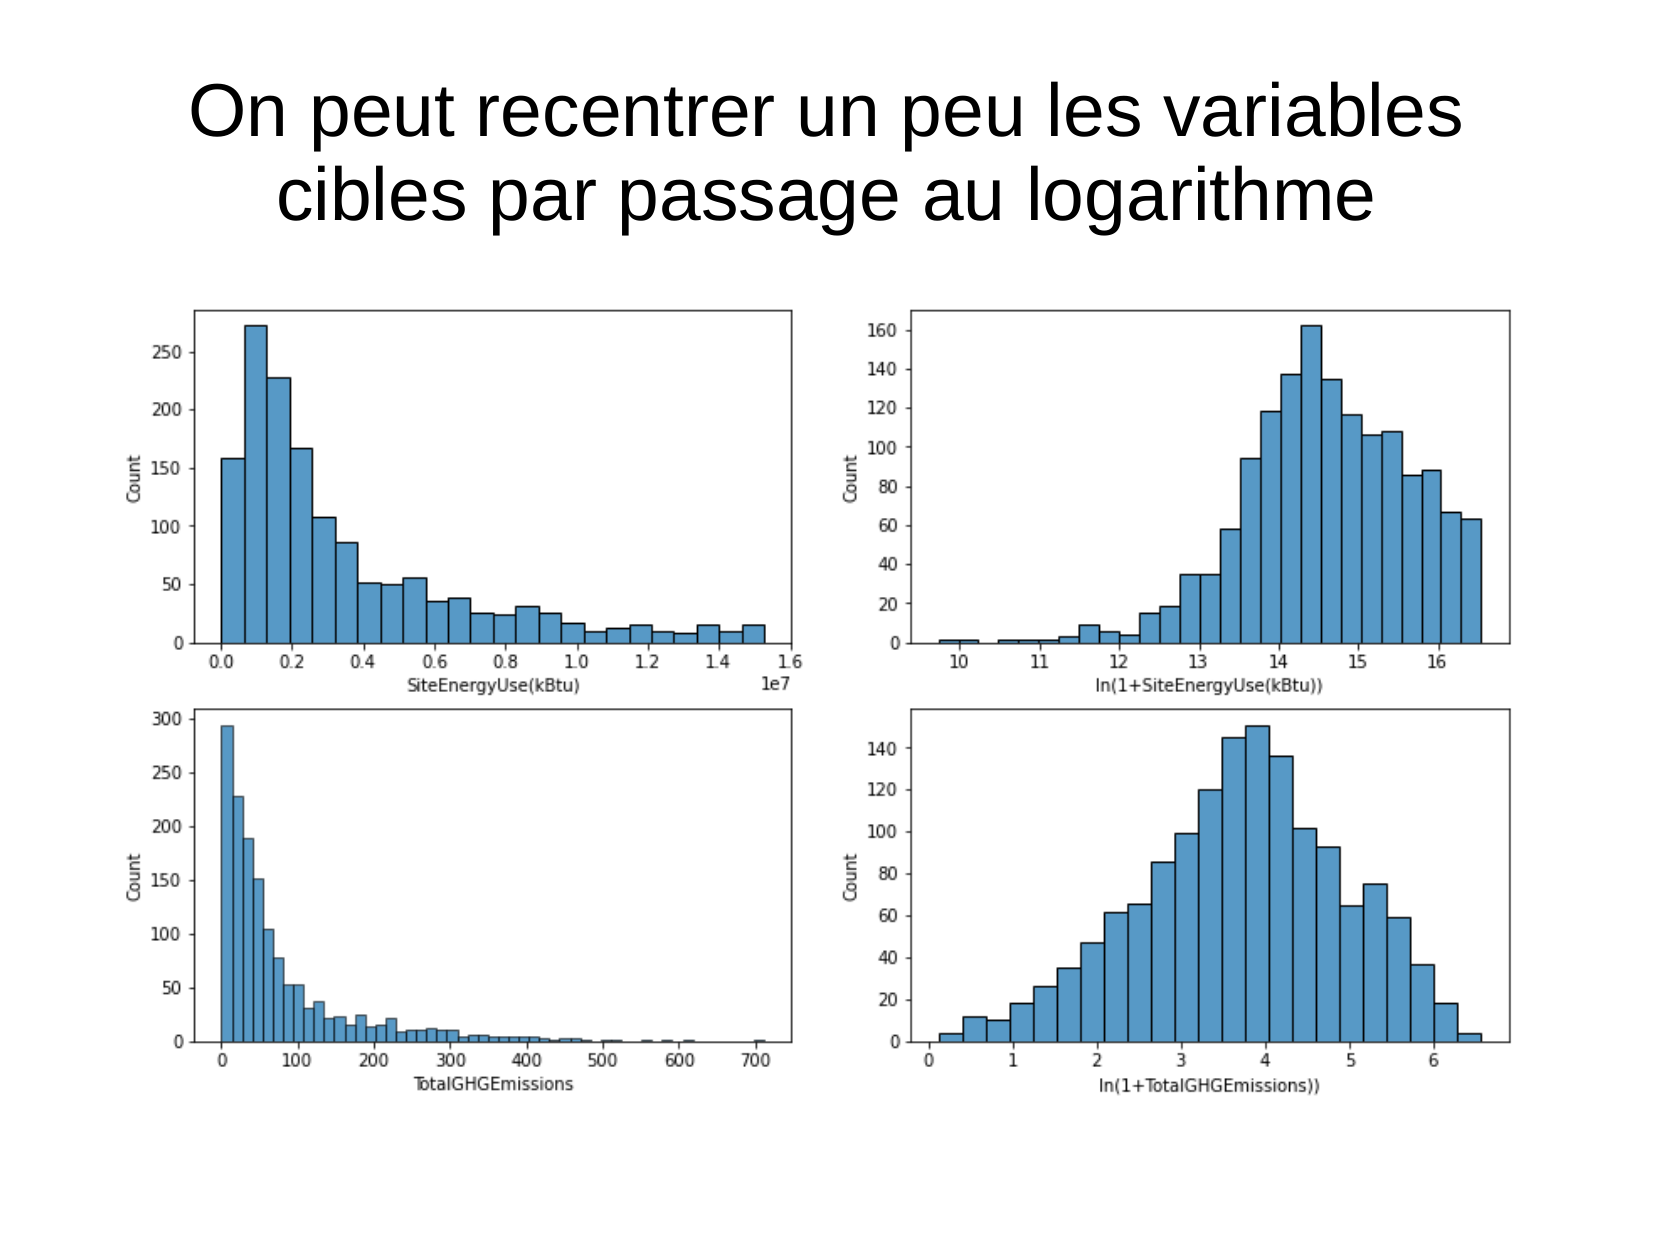

# On peut recentrer un peu les variables cibles par passage au logarithme